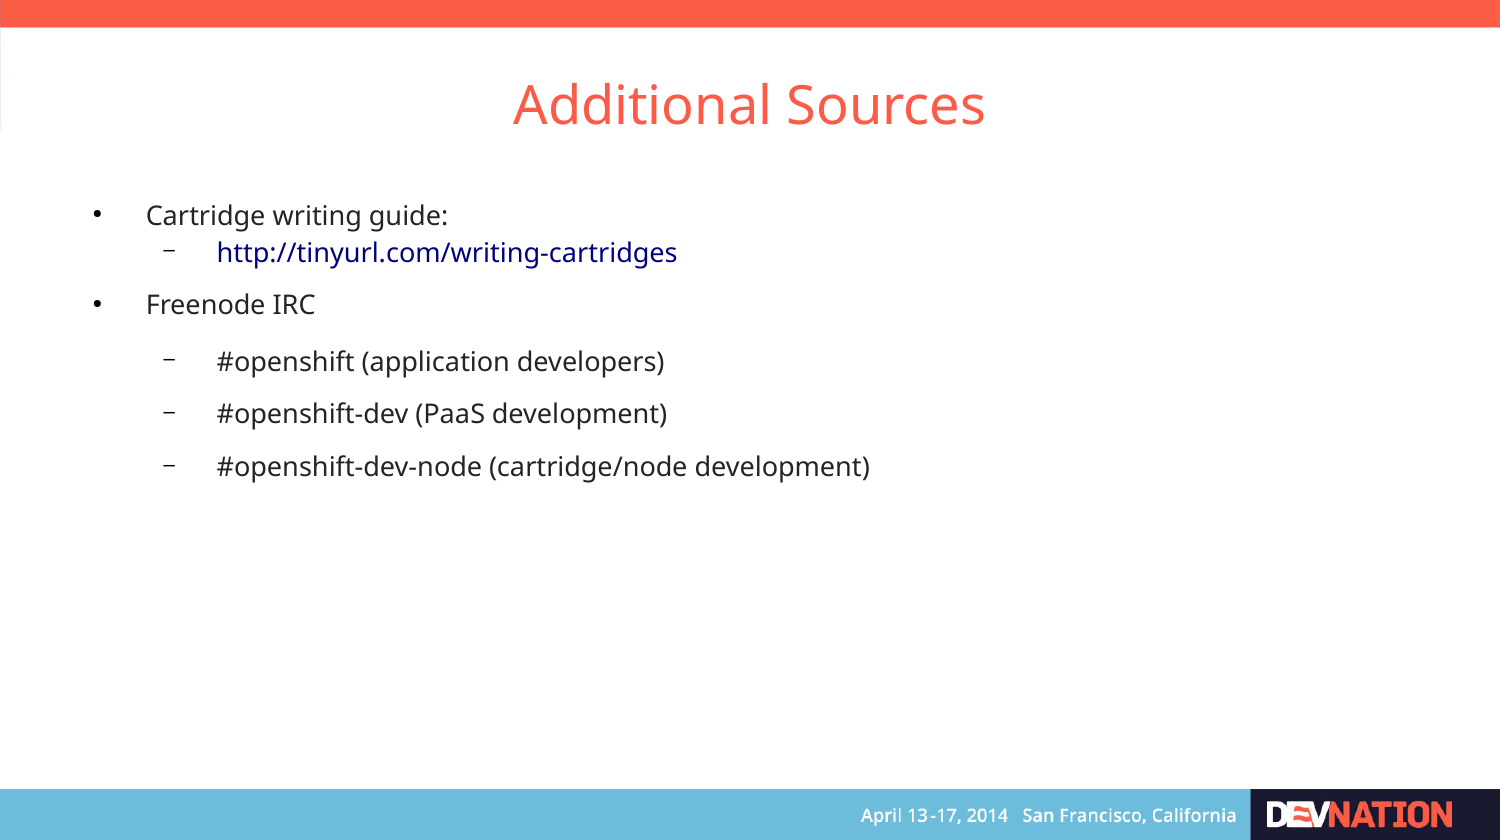

# Additional Sources
Cartridge writing guide:
http://tinyurl.com/writing-cartridges
Freenode IRC
#openshift (application developers)
#openshift-dev (PaaS development)
#openshift-dev-node (cartridge/node development)